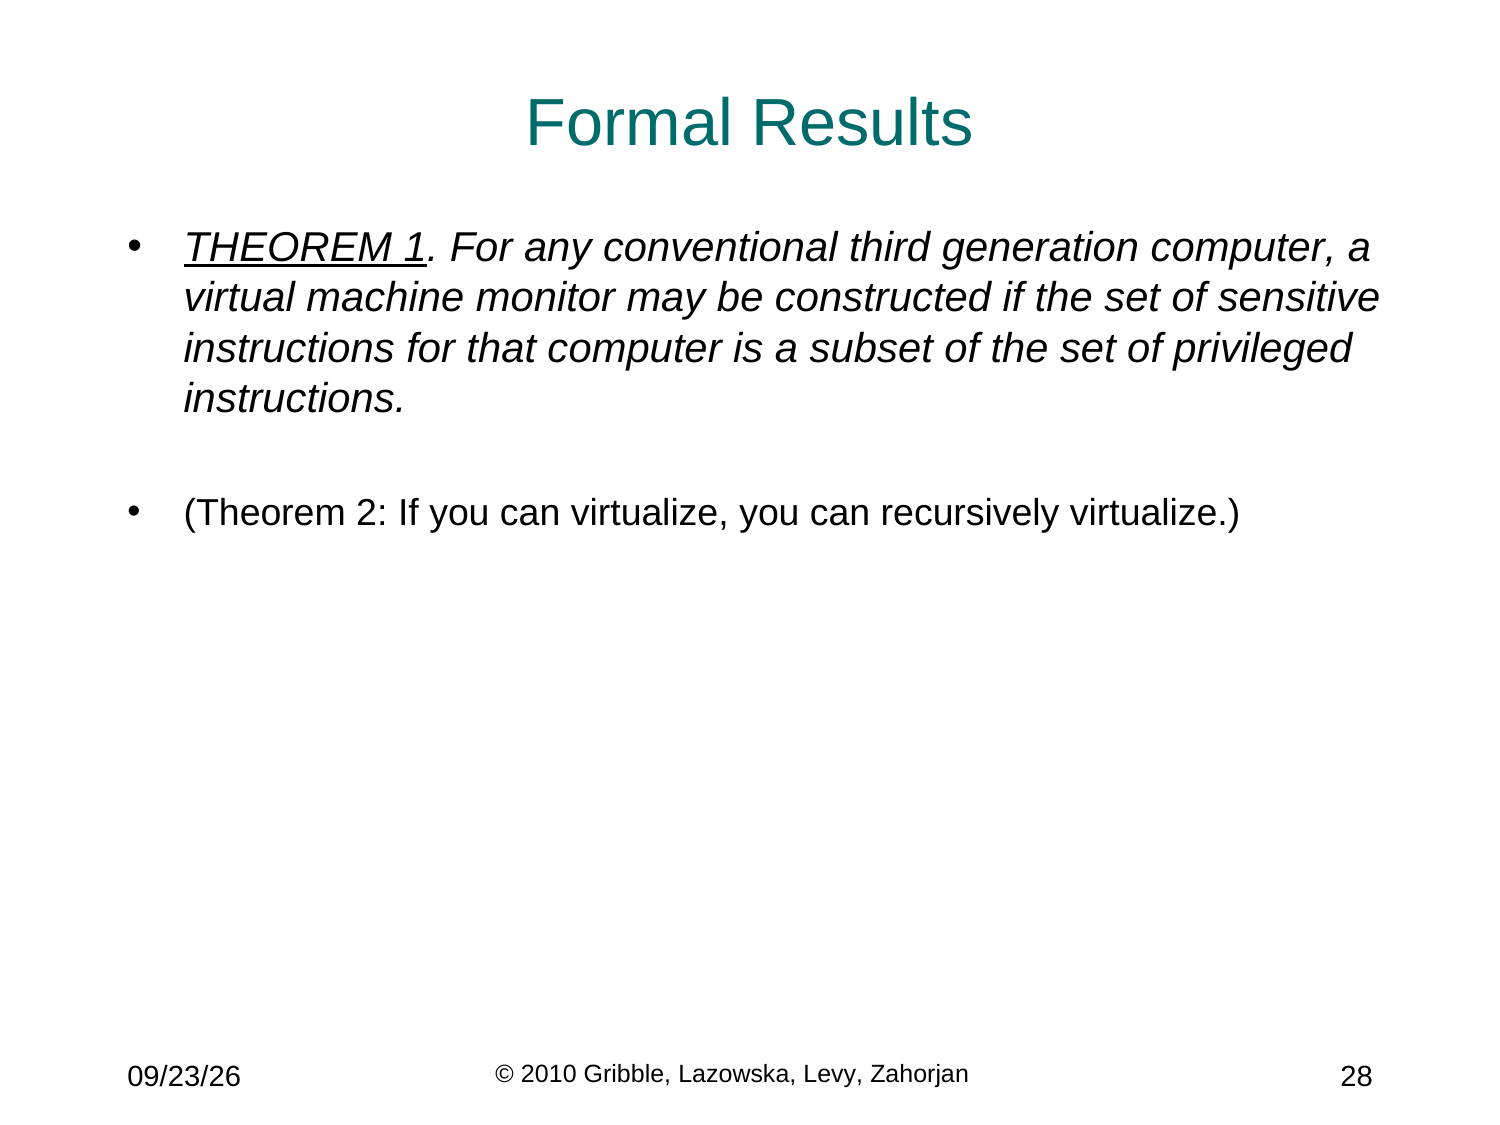

# Formal Results
THEOREM 1. For any conventional third generation computer, a virtual machine monitor may be constructed if the set of sensitive instructions for that computer is a subset of the set of privileged instructions.
(Theorem 2: If you can virtualize, you can recursively virtualize.)
28